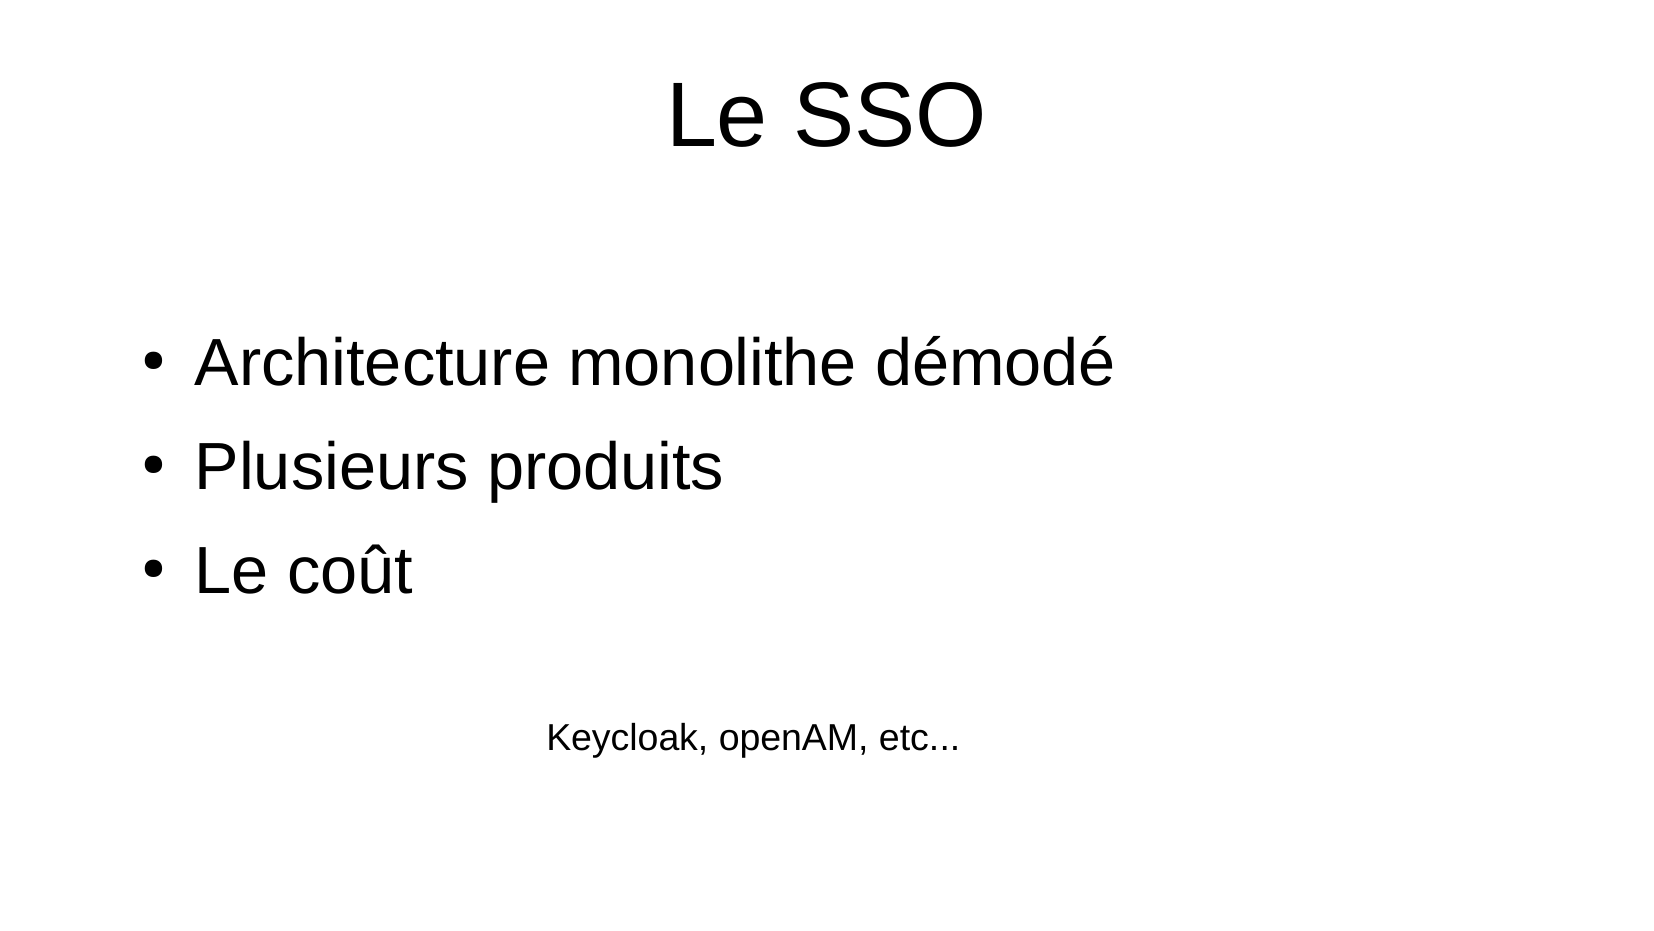

# Le SSO
Architecture monolithe démodé
Plusieurs produits
Le coût
Keycloak, openAM, etc...